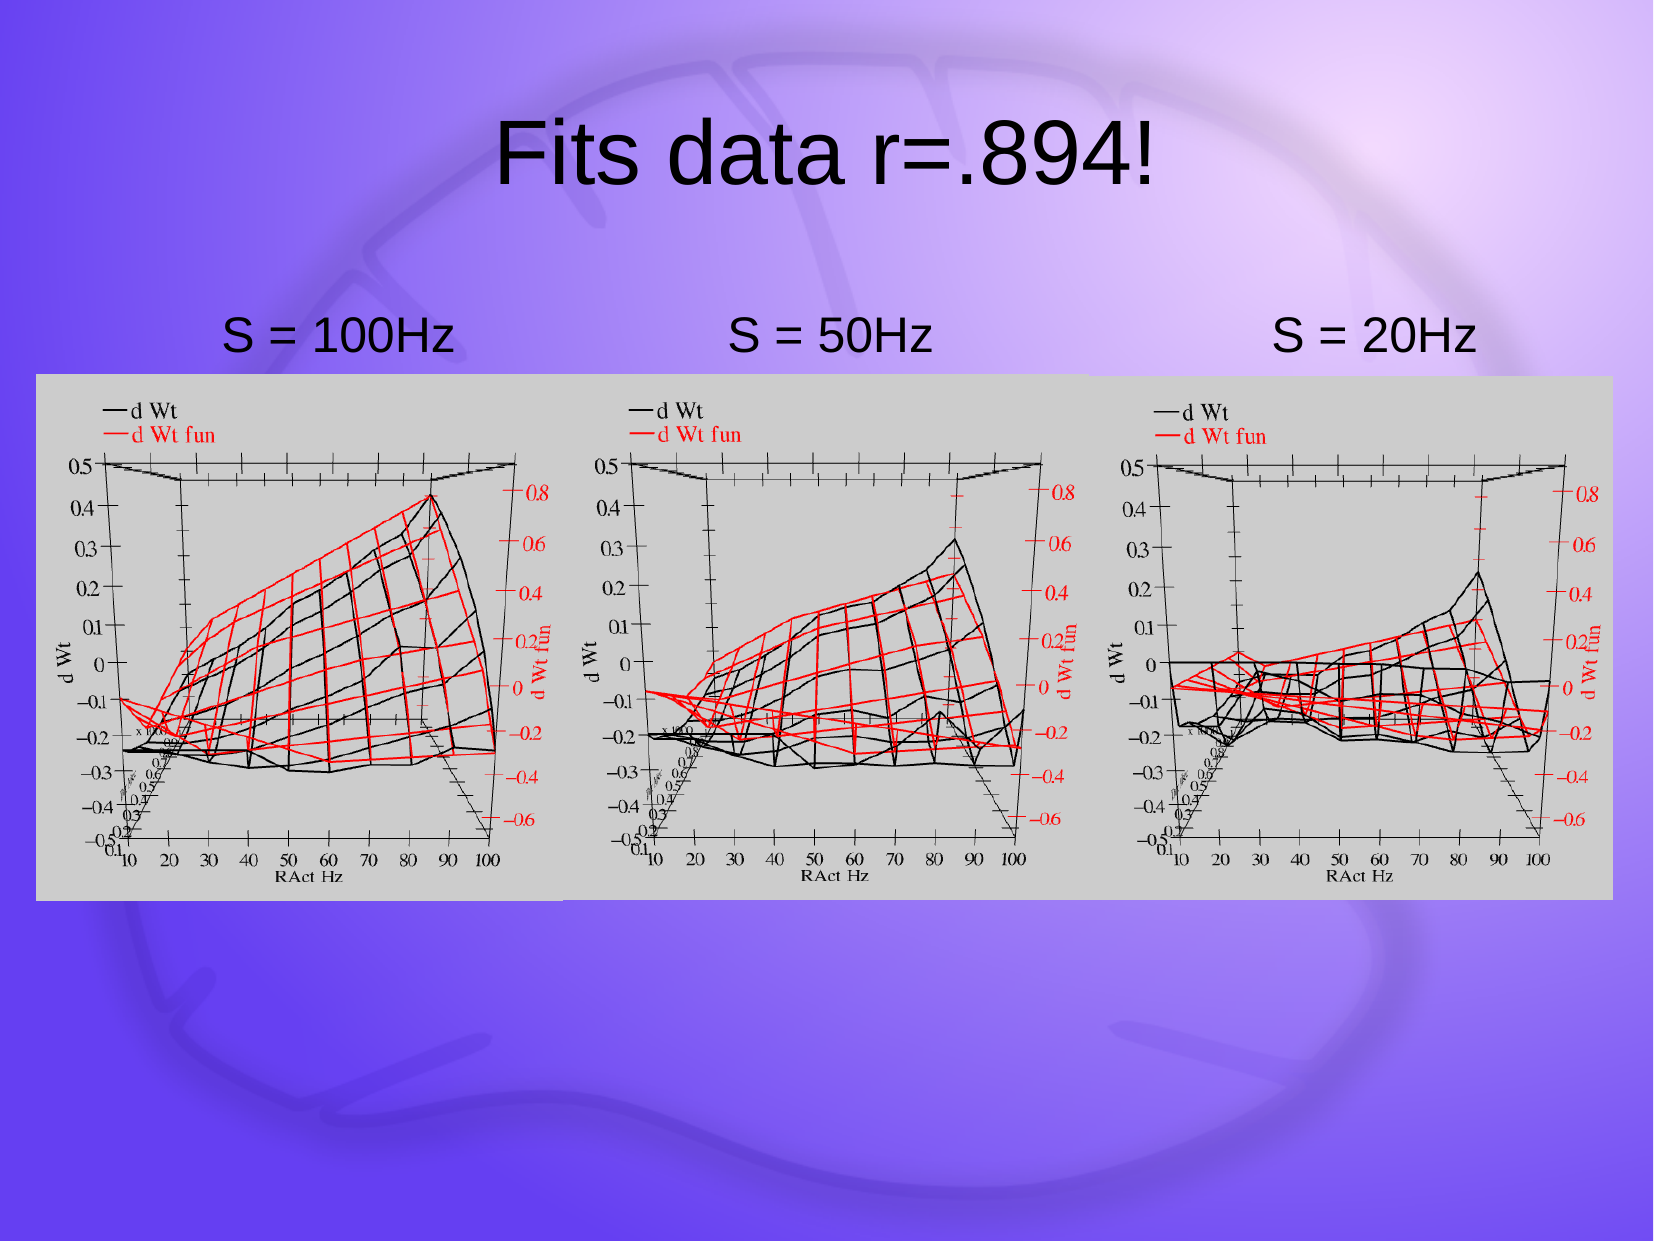

# Fits data r=.894!
S = 100Hz
S = 50Hz
S = 20Hz